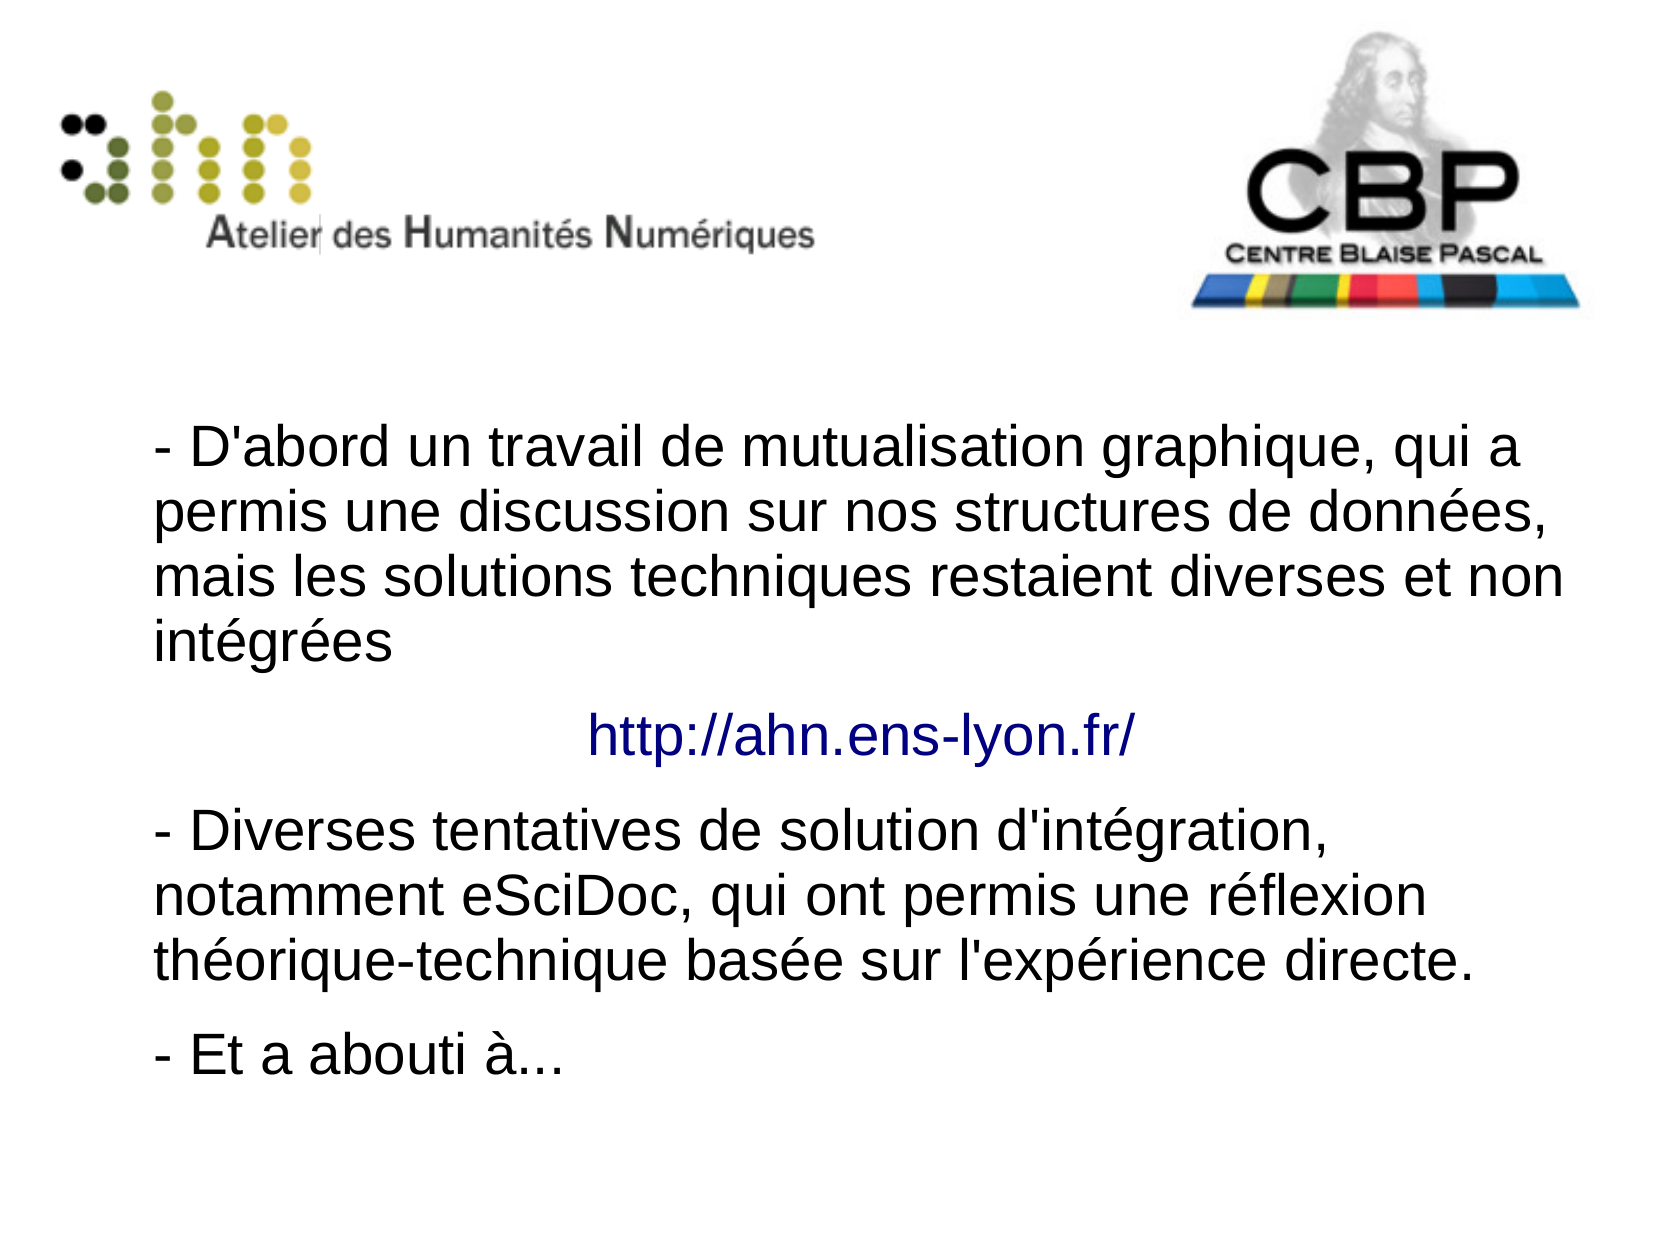

# - D'abord un travail de mutualisation graphique, qui a permis une discussion sur nos structures de données, mais les solutions techniques restaient diverses et non intégrées
http://ahn.ens-lyon.fr/
- Diverses tentatives de solution d'intégration, notamment eSciDoc, qui ont permis une réflexion théorique-technique basée sur l'expérience directe.
- Et a abouti à...